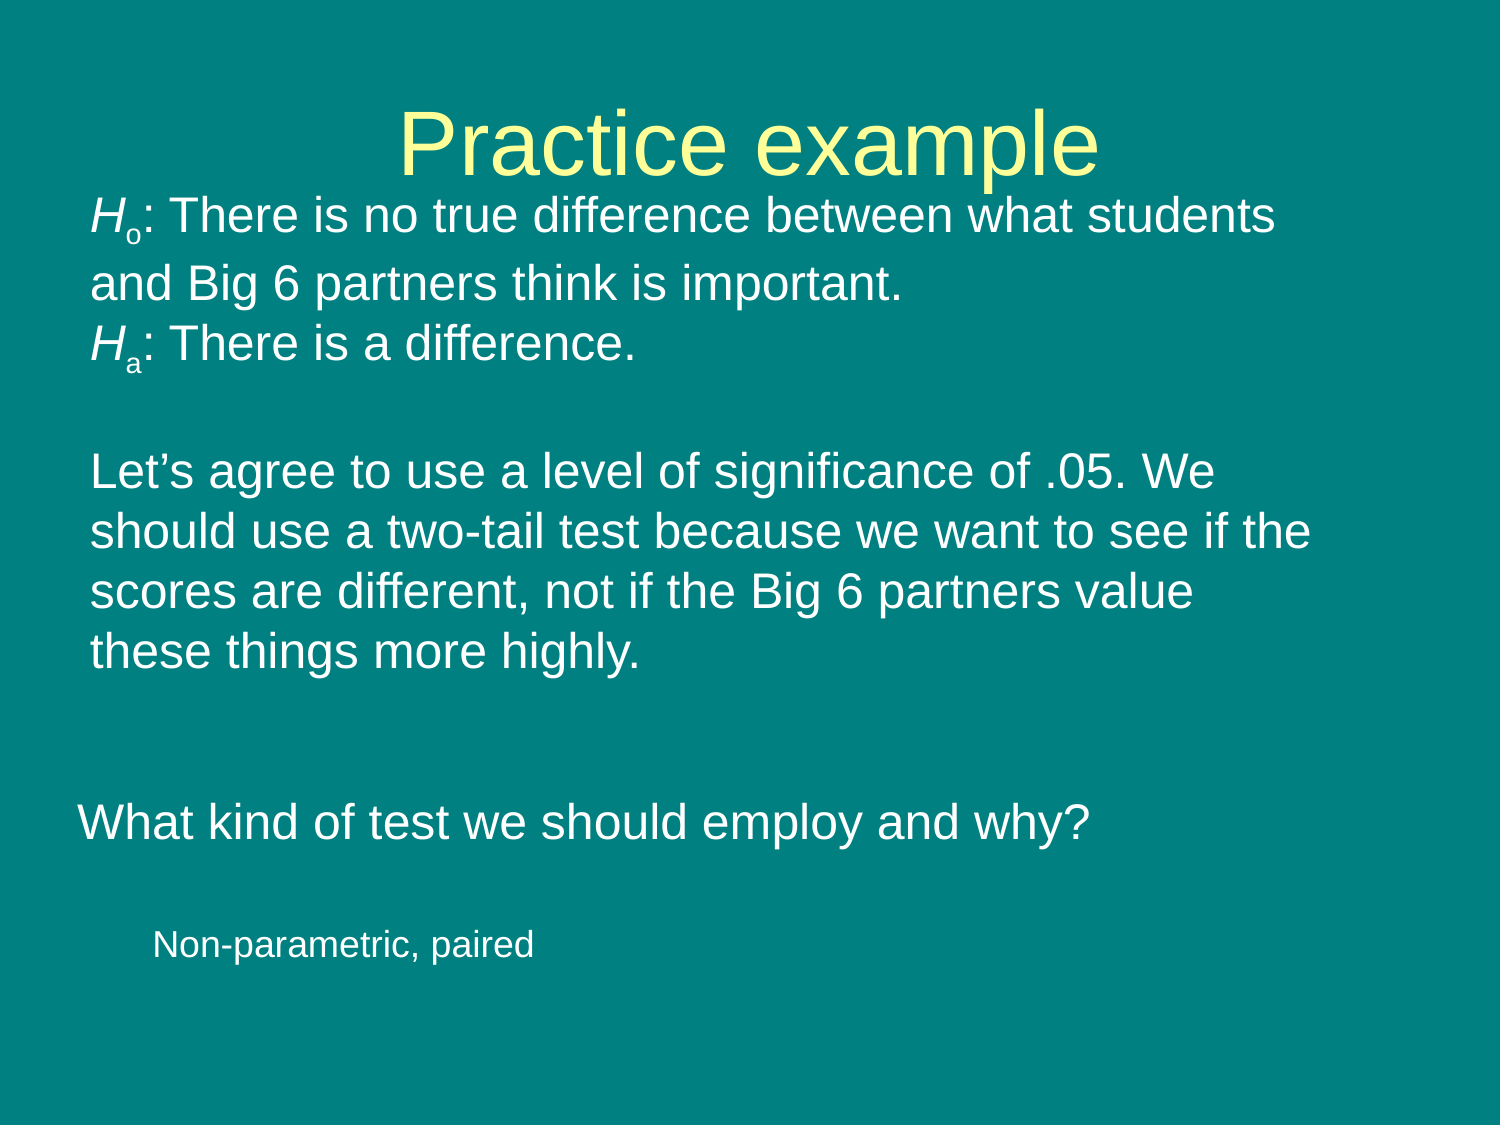

# Practice example
Ho: There is no true difference between what students and Big 6 partners think is important.
Ha: There is a difference.
Let’s agree to use a level of significance of .05. We should use a two-tail test because we want to see if the scores are different, not if the Big 6 partners value these things more highly.
What kind of test we should employ and why?
Non-parametric, paired